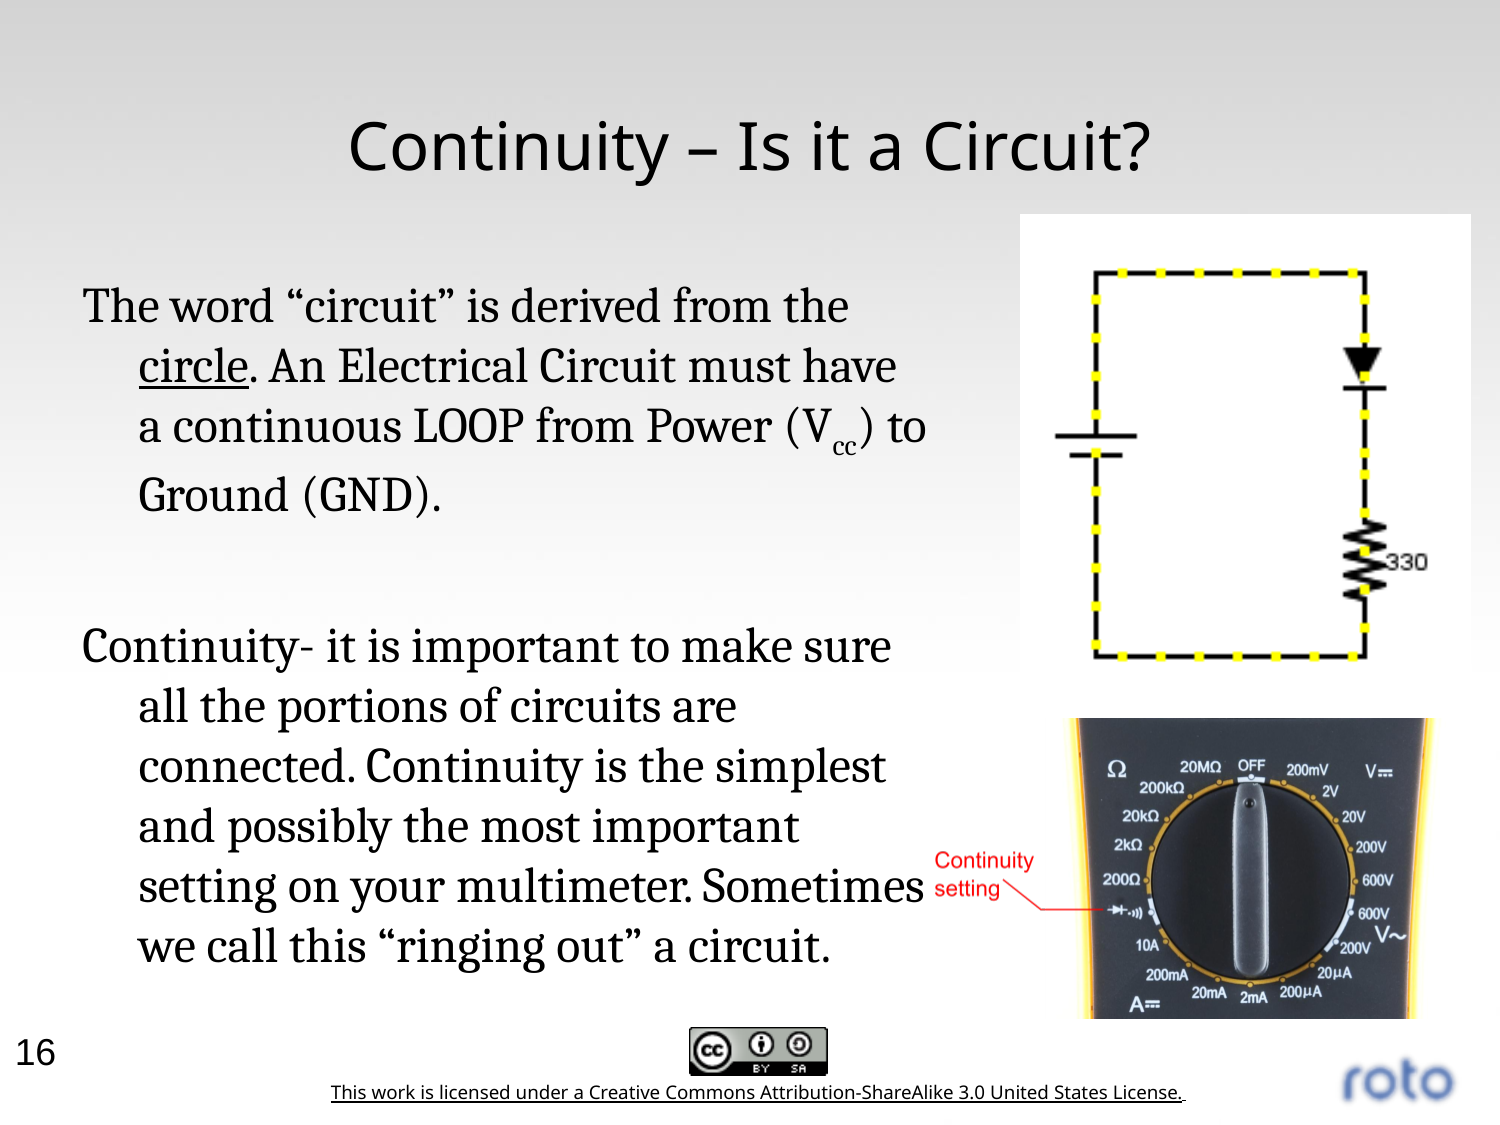

# Continuity – Is it a Circuit?
The word “circuit” is derived from the circle. An Electrical Circuit must have a continuous LOOP from Power (Vcc) to Ground (GND).
Continuity- it is important to make sure all the portions of circuits are connected. Continuity is the simplest and possibly the most important setting on your multimeter. Sometimes we call this “ringing out” a circuit.